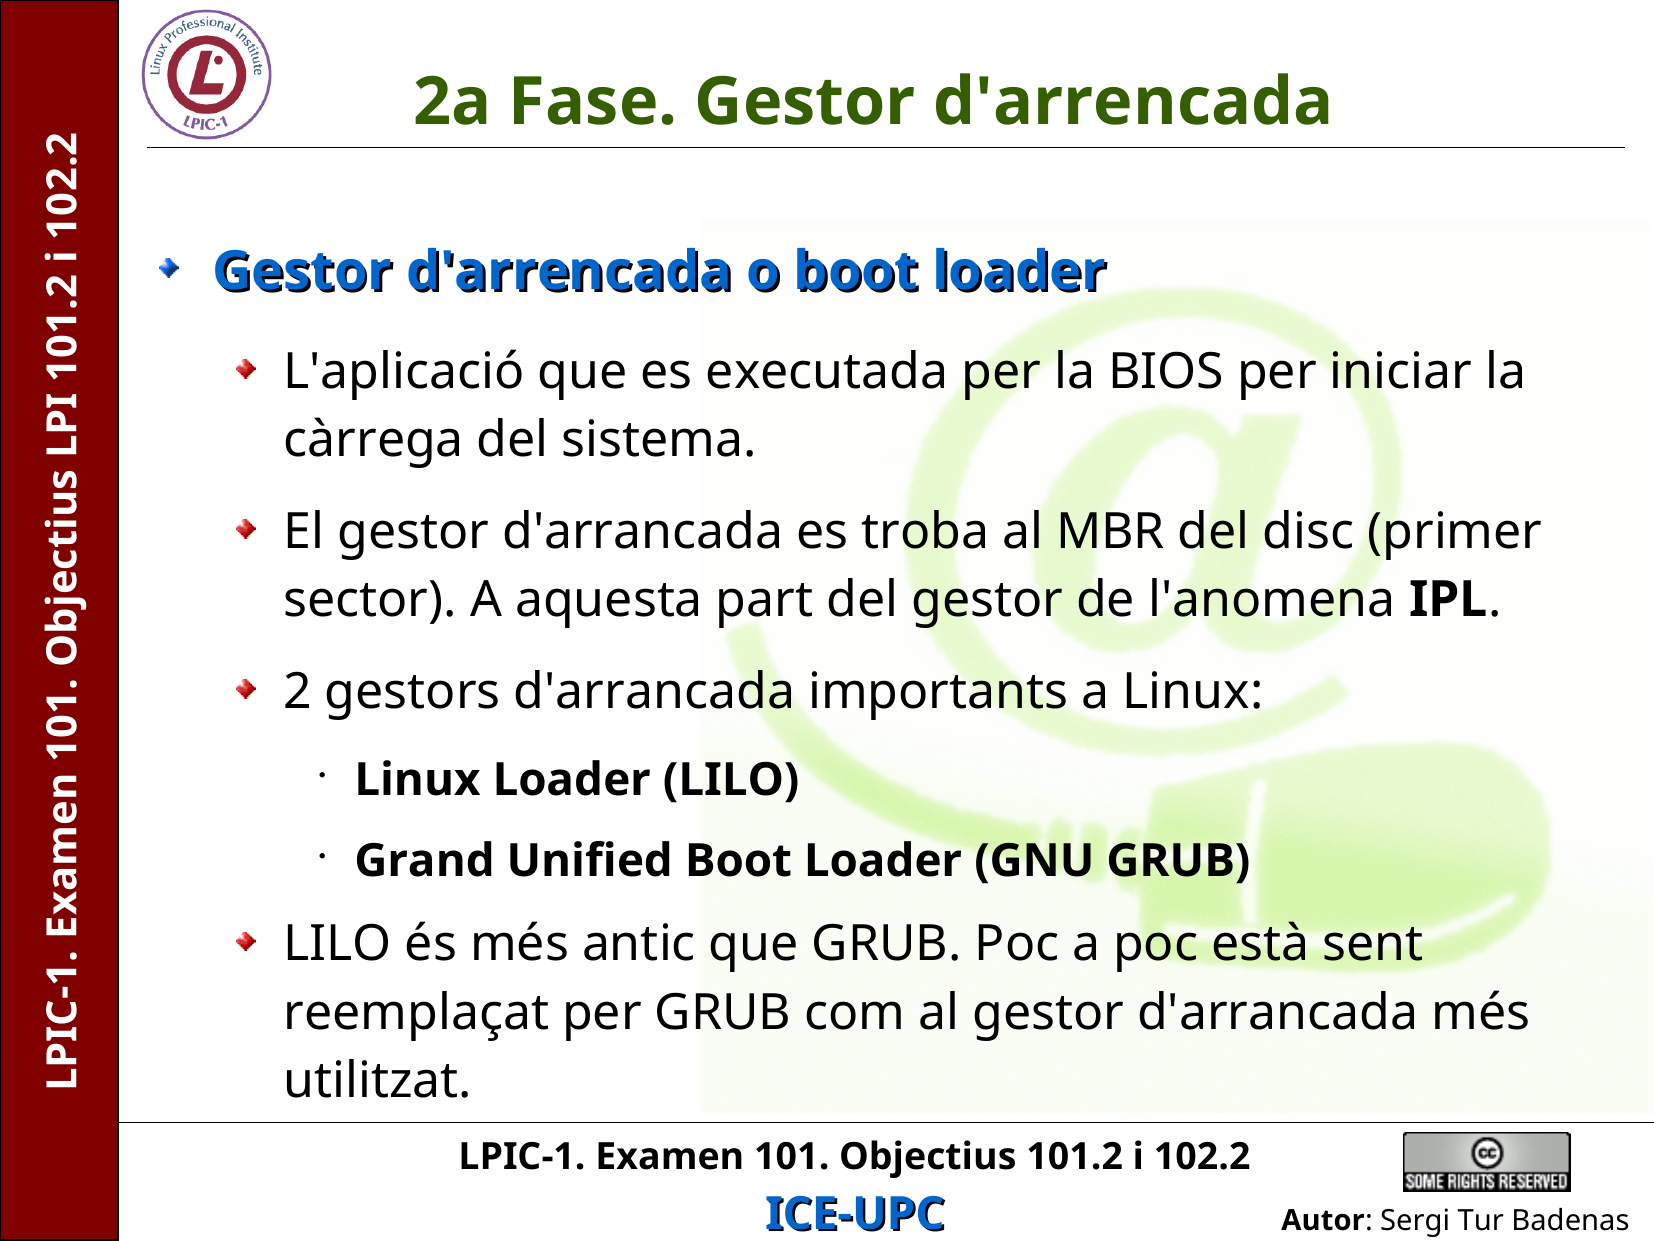

# 2a Fase. Gestor d'arrencada
Gestor d'arrencada o boot loader
L'aplicació que es executada per la BIOS per iniciar la càrrega del sistema.
El gestor d'arrancada es troba al MBR del disc (primer sector). A aquesta part del gestor de l'anomena IPL.
2 gestors d'arrancada importants a Linux:
Linux Loader (LILO)
Grand Unified Boot Loader (GNU GRUB)
LILO és més antic que GRUB. Poc a poc està sent reemplaçat per GRUB com al gestor d'arrancada més utilitzat.